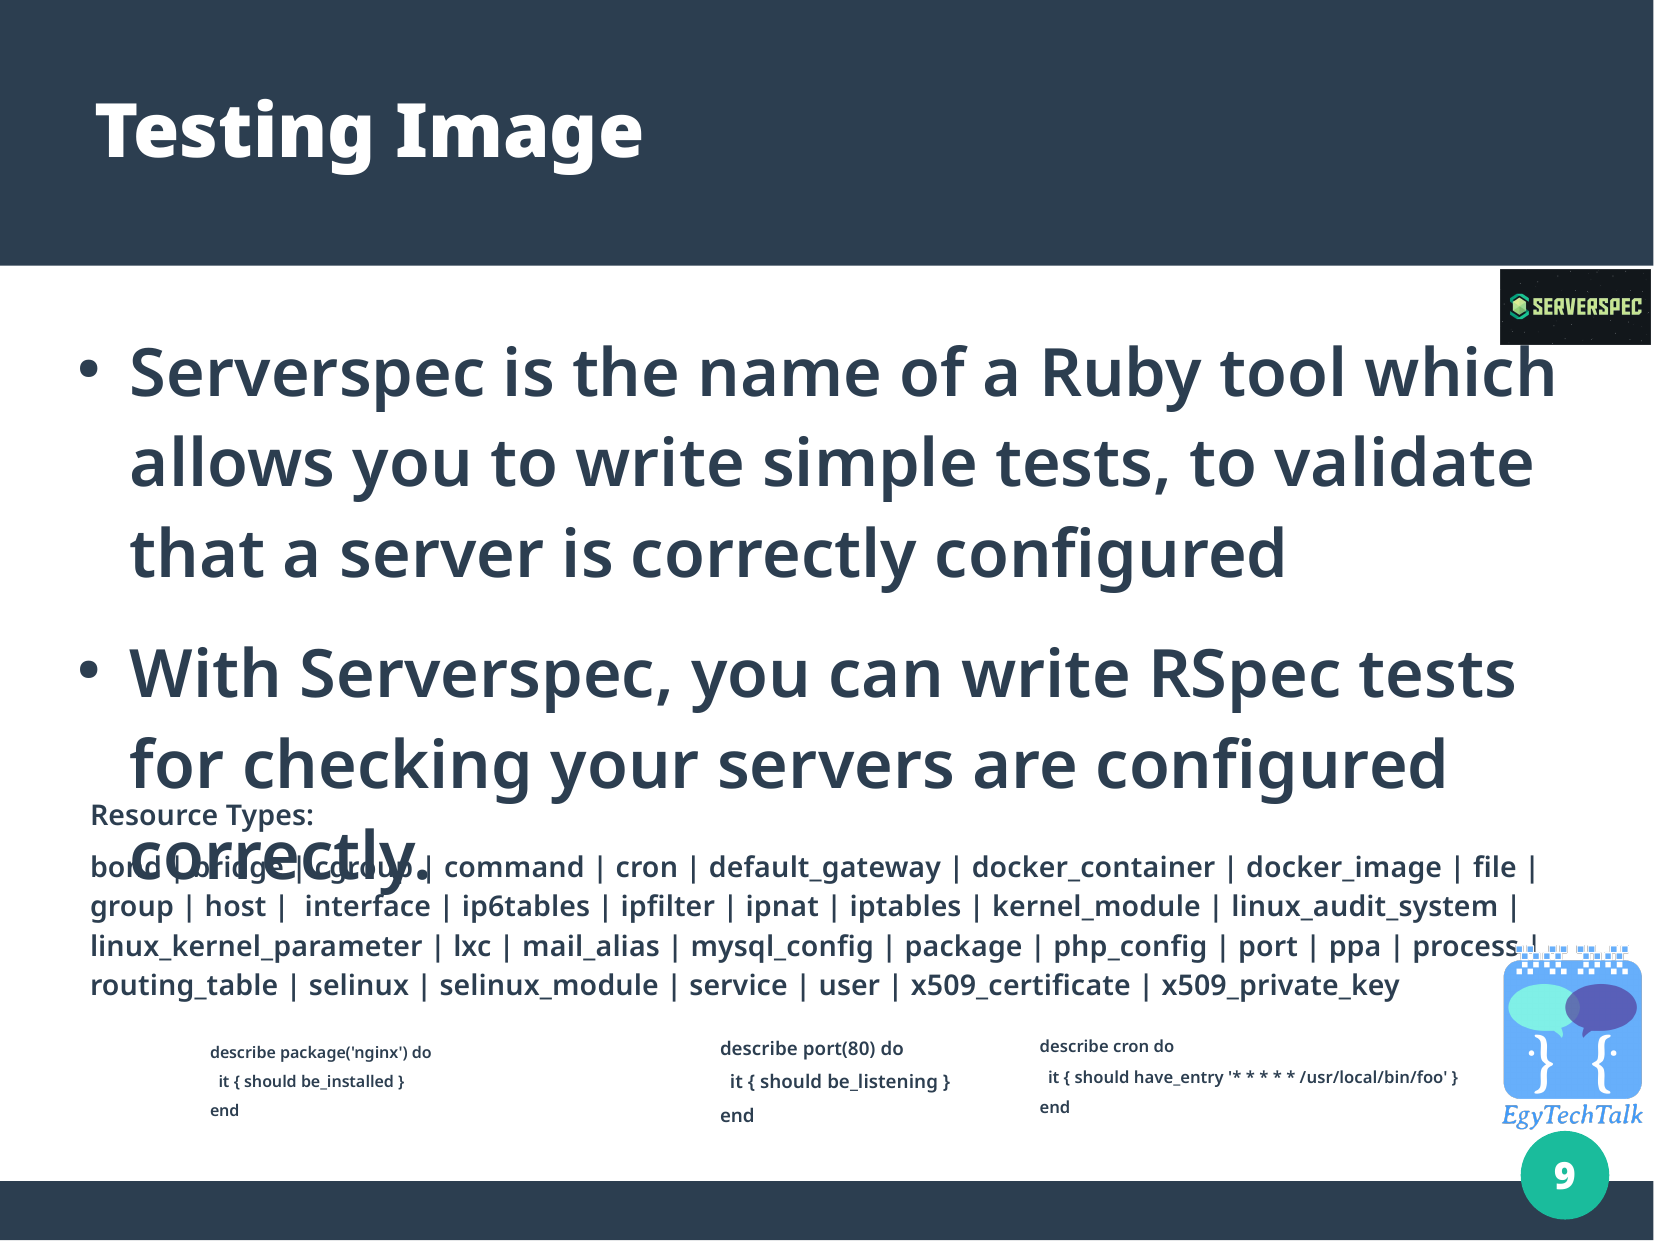

# Testing Image
Serverspec is the name of a Ruby tool which allows you to write simple tests, to validate that a server is correctly configured
With Serverspec, you can write RSpec tests for checking your servers are configured correctly.
Resource Types:
bond | bridge | cgroup | command | cron | default_gateway | docker_container | docker_image | file | group | host | interface | ip6tables | ipfilter | ipnat | iptables | kernel_module | linux_audit_system | linux_kernel_parameter | lxc | mail_alias | mysql_config | package | php_config | port | ppa | process | routing_table | selinux | selinux_module | service | user | x509_certificate | x509_private_key
describe port(80) do
 it { should be_listening }
end
describe cron do
 it { should have_entry '* * * * * /usr/local/bin/foo' }
end
describe package('nginx') do
 it { should be_installed }
end
9